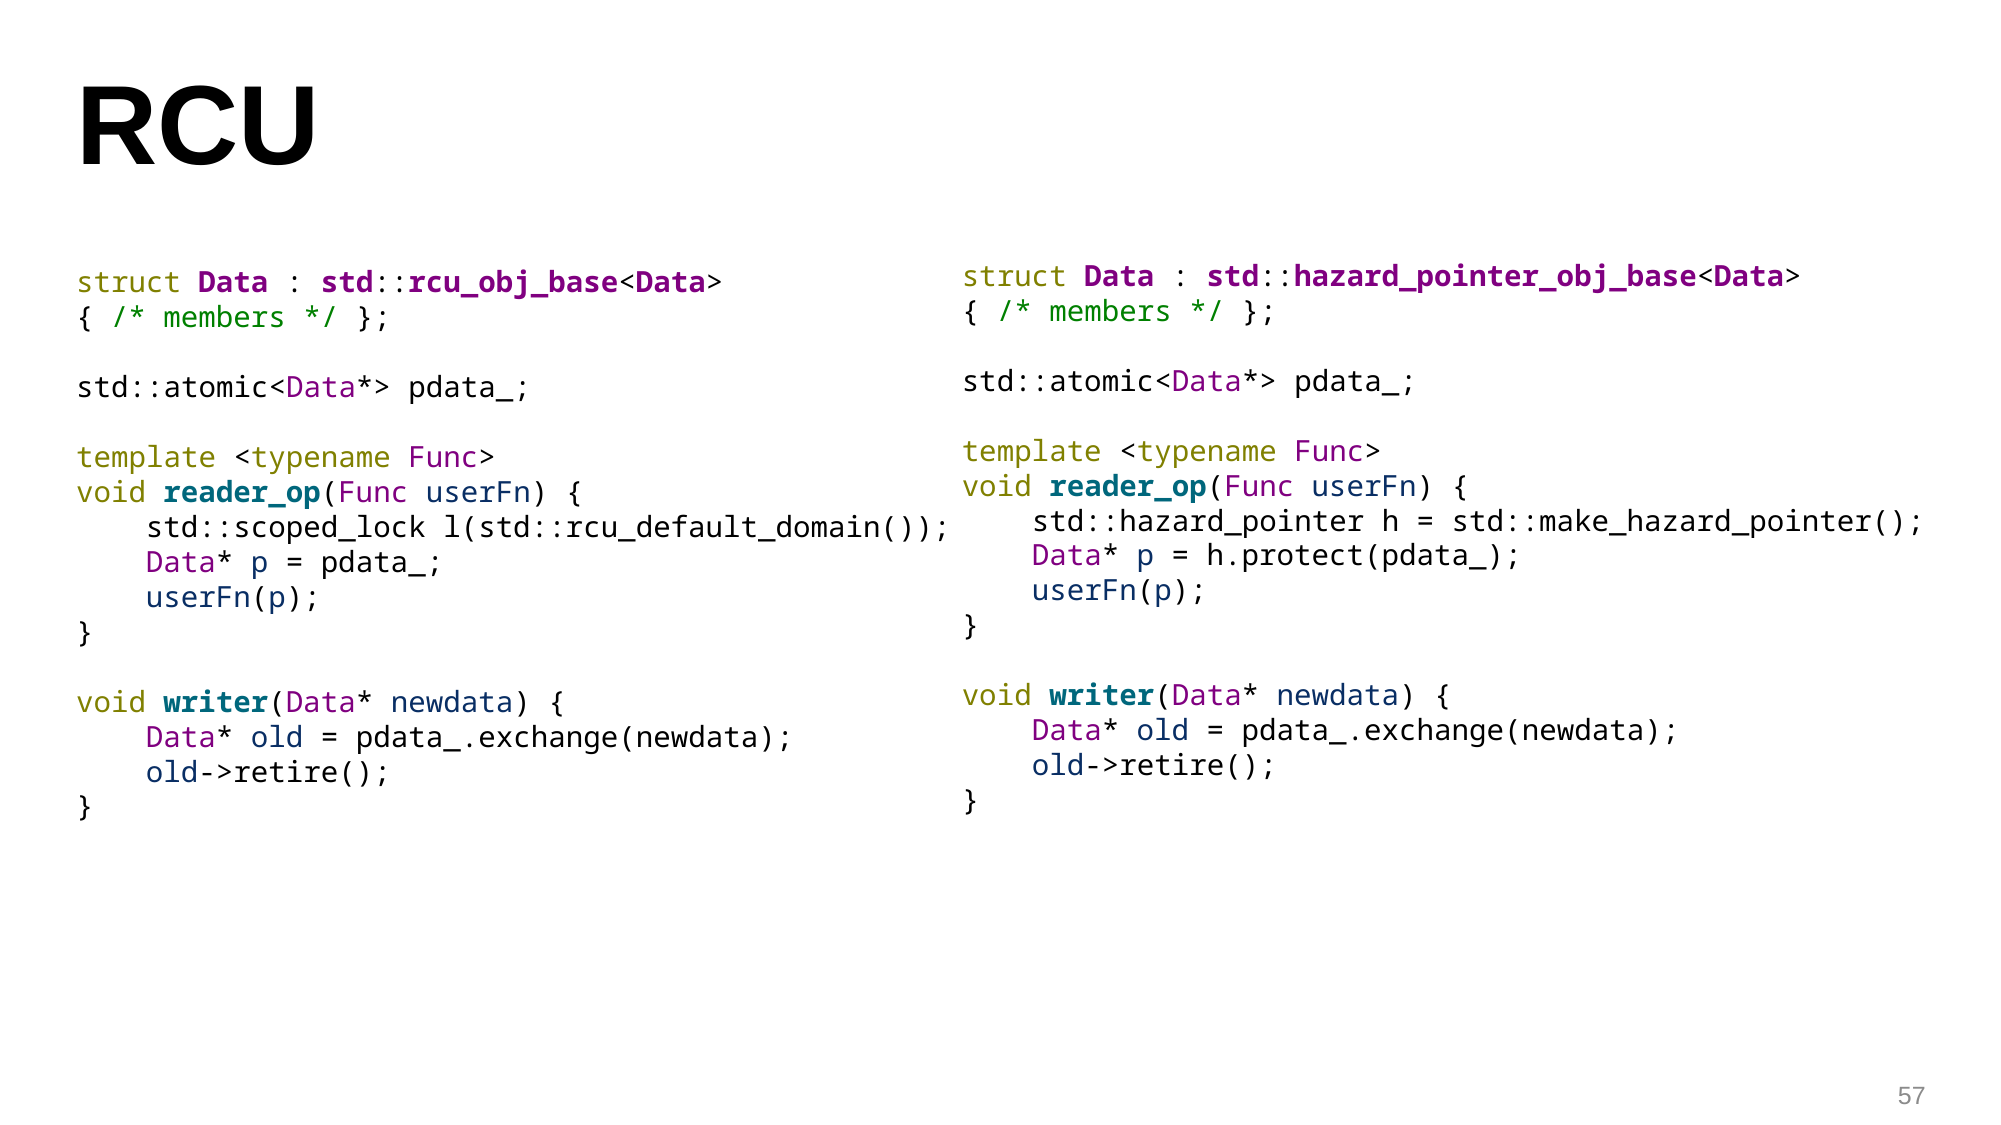

# RCU
struct Data : std::hazard_pointer_obj_base<Data>
{ /* members */ };
std::atomic<Data*> pdata_;
template <typename Func>
void reader_op(Func userFn) {
 std::hazard_pointer h = std::make_hazard_pointer();
 Data* p = h.protect(pdata_);
 userFn(p);
}
void writer(Data* newdata) {
 Data* old = pdata_.exchange(newdata);
 old->retire();
}
struct Data : std::rcu_obj_base<Data>
{ /* members */ };
std::atomic<Data*> pdata_;
template <typename Func>
void reader_op(Func userFn) {
 std::scoped_lock l(std::rcu_default_domain());
 Data* p = pdata_;
 userFn(p);
}
void writer(Data* newdata) {
 Data* old = pdata_.exchange(newdata);
 old->retire();
}